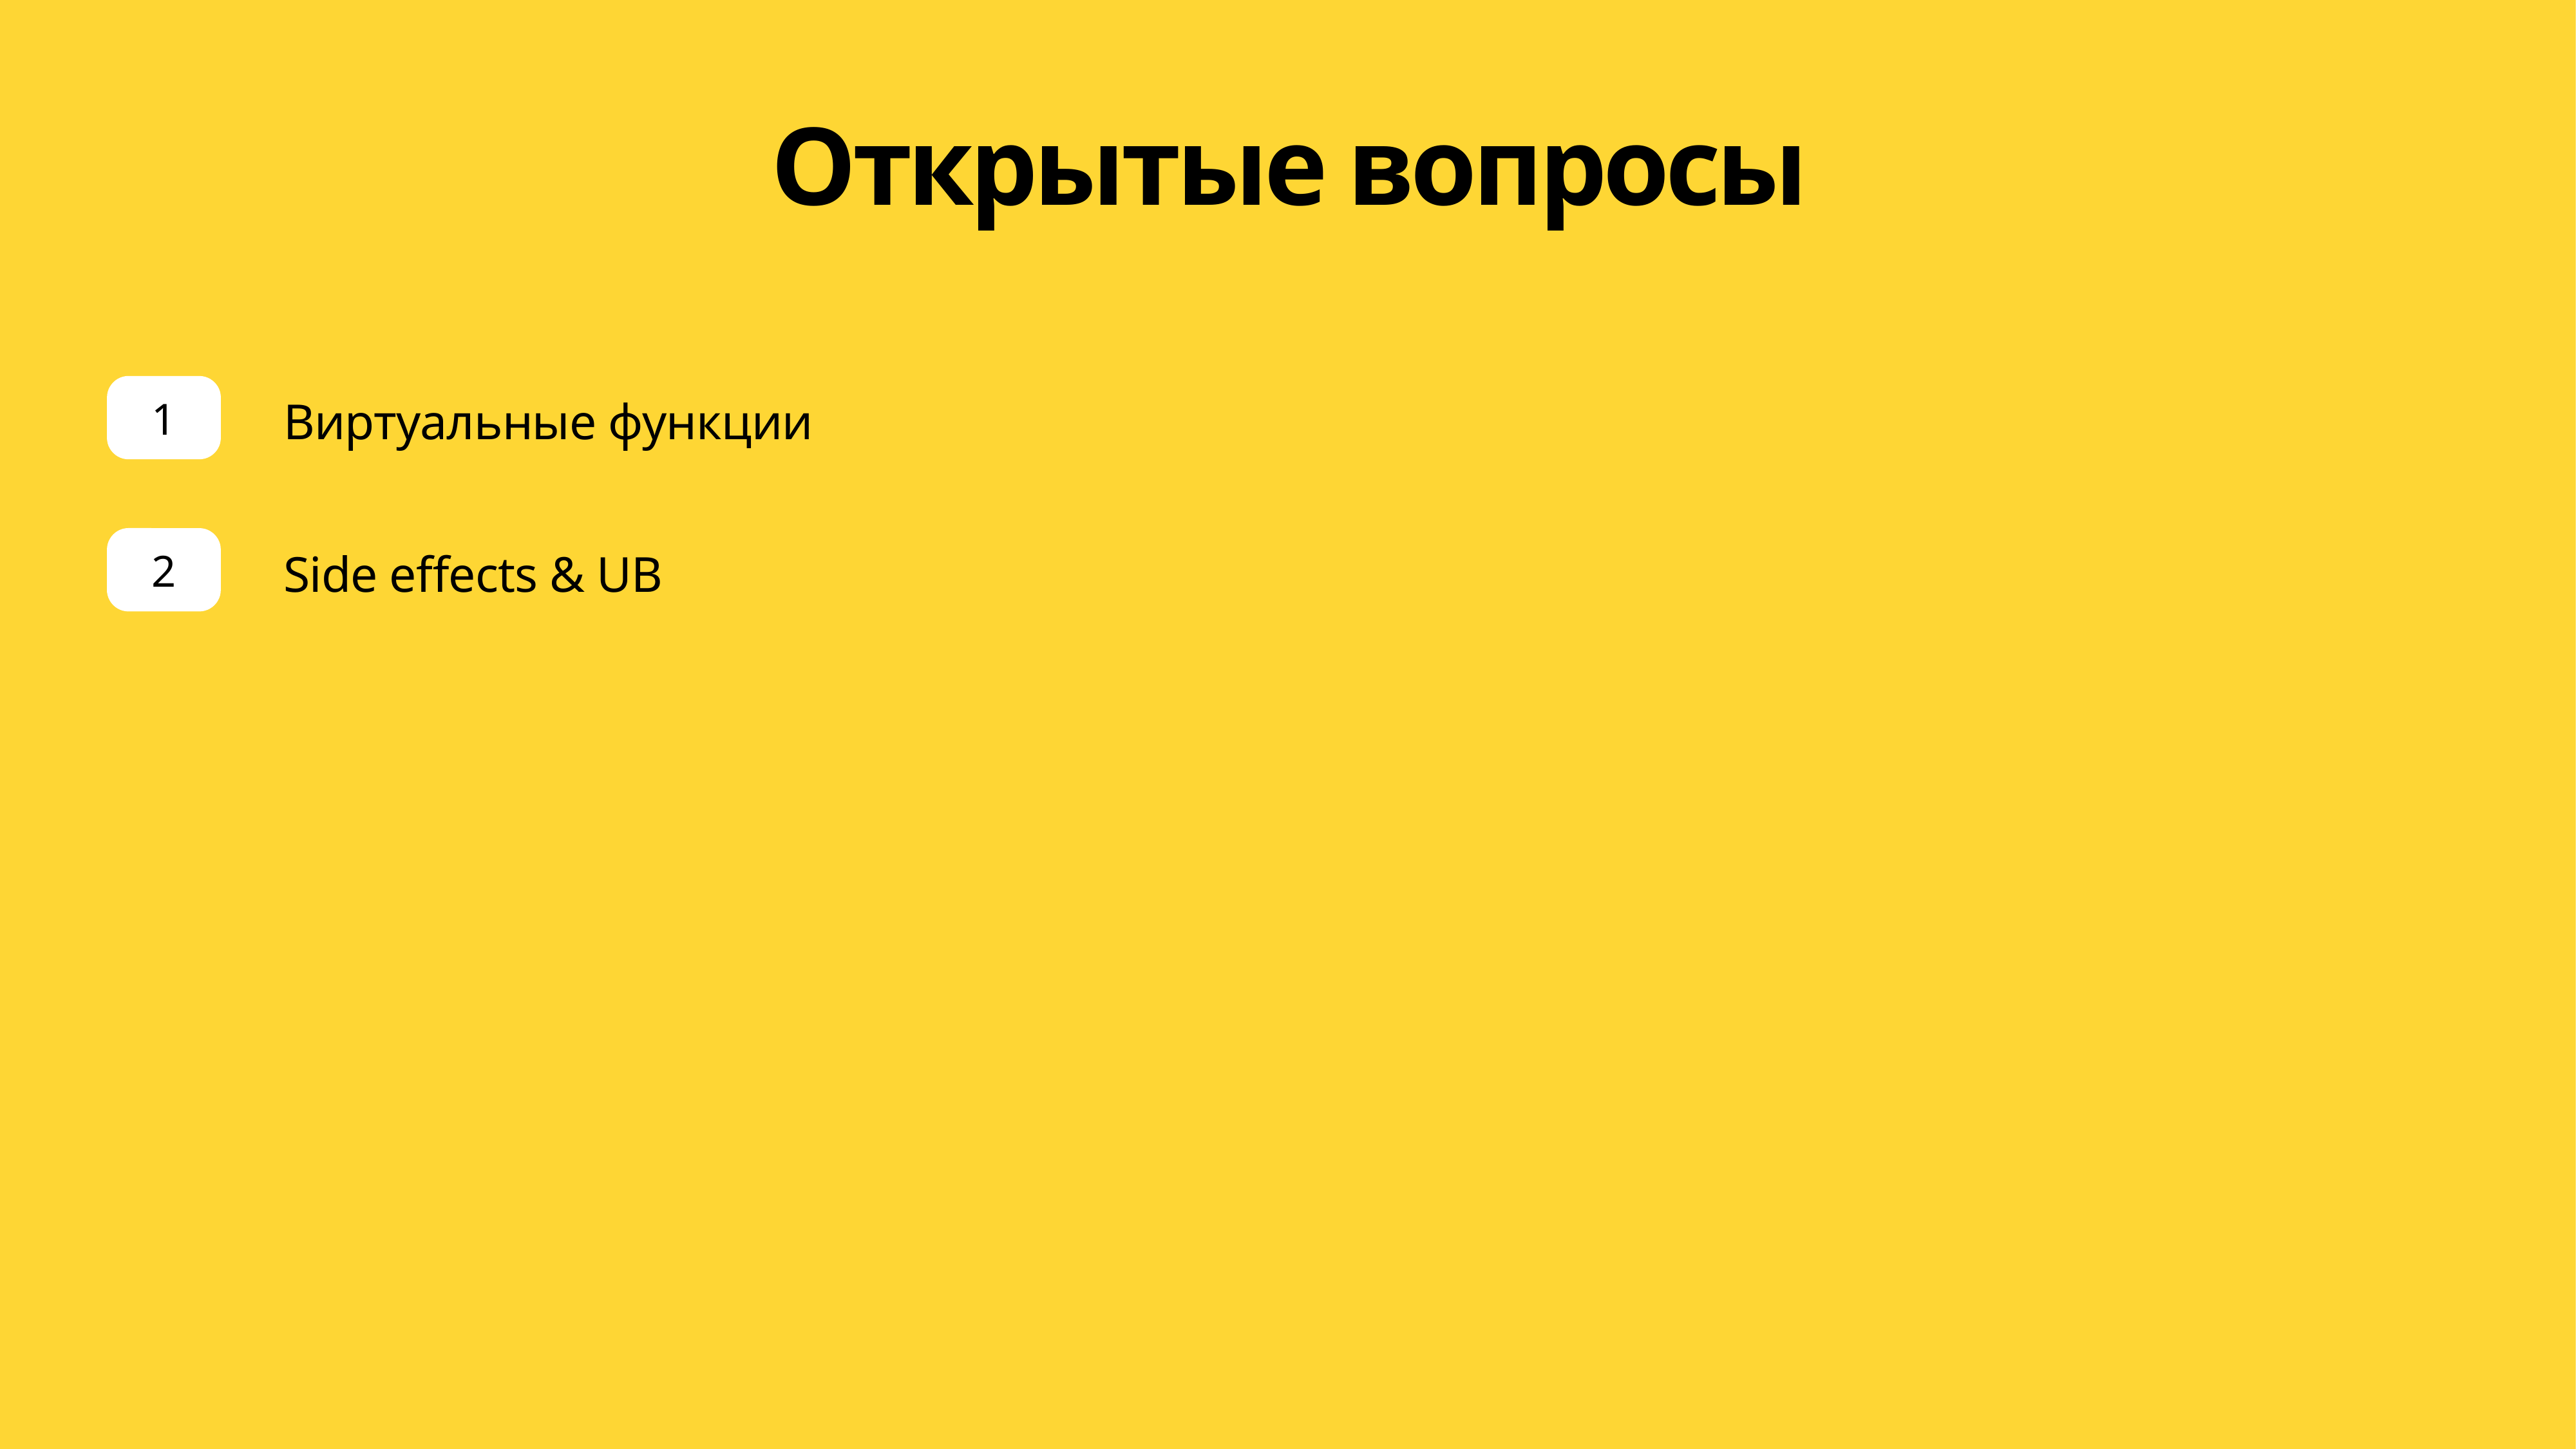

Открытые вопросы
#
1
Виртуальные функции
2
Side effects & UB